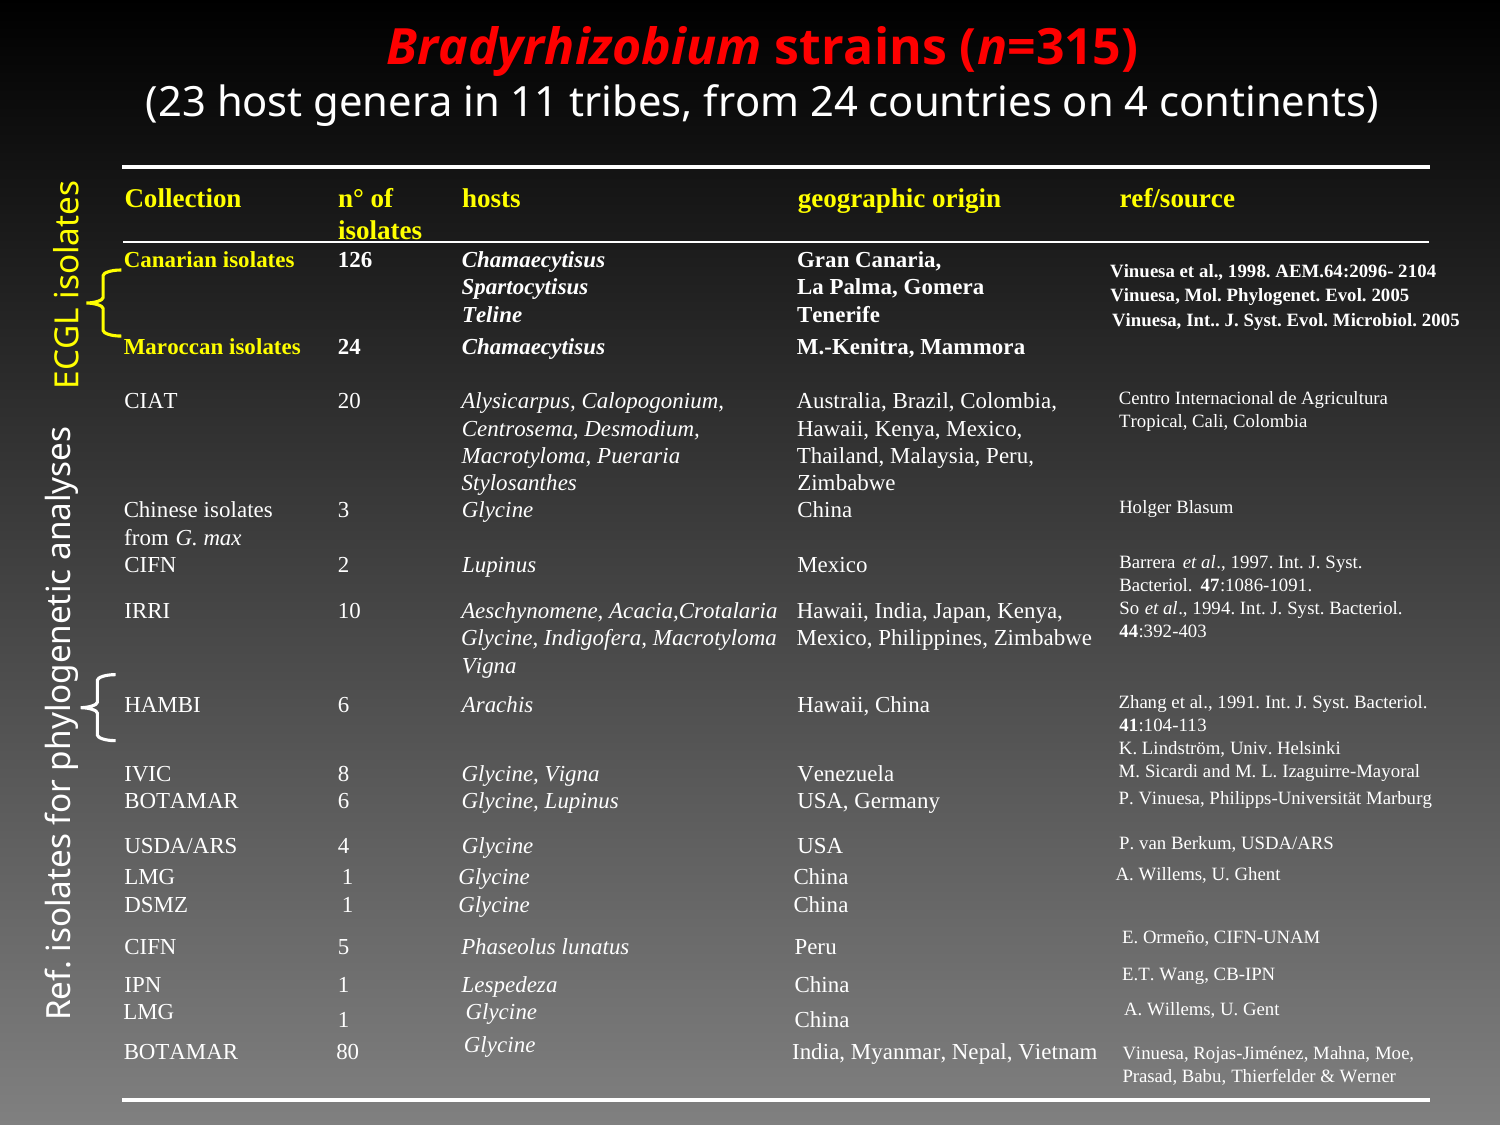

Bradyrhizobium strains (n=315)
(23 host genera in 11 tribes, from 24 countries on 4 continents)
Collection
n° of
hosts
geographic origin
ref/source
isolates
Canarian isolates
126
Chamaecytisus
Gran Canaria,
La Palma, Gomera
Tenerife
ECGL isolates
Vinuesa et al., 1998. AEM.64:2096- 2104
Spartocytisus
Vinuesa, Mol. Phylogenet. Evol. 2005
Teline
Vinuesa, Int.. J. Syst. Evol. Microbiol. 2005
Maroccan isolates
24
Chamaecytisus
M.-Kenitra, Mammora
CIAT
20
Alysicarpus, Calopogonium,
Australia, Brazil, Colombia,
Centro Internacional de Agricultura
Tropical, Cali, Colombia
Centrosema, Desmodium,
Hawaii, Kenya, Mexico,
Macrotyloma, Pueraria
Thailand, Malaysia, Peru,
Stylosanthes
Zimbabwe
Chinese isolates
3
Glycine
China
Holger Blasum
from
G. max
CIFN
2
Lupinus
Mexico
Barrera
et al
., 1997. Int. J. Syst.
47
Bacteriol.
:1086-1091.
IRRI
10
Aeschynomene, Acacia,Crotalaria
Hawaii, India, Japan, Kenya,
So
et al
., 1994. Int. J. Syst. Bacteriol.
44
:392-403
Glycine, Indigofera, Macrotyloma
Mexico, Philippines, Zimbabwe
Vigna
HAMBI
6
Arachis
Hawaii, China
Zhang et al., 1991. Int. J. Syst. Bacteriol.
Ref. isolates for phylogenetic analyses
41
:104-113
K. Lindström, Univ. Helsinki
IVIC
8
Glycine, Vigna
Venezuela
M. Sicardi and M. L. Izaguirre-Mayoral
BOTAMAR
6
Glycine, Lupinus
USA, Germany
P. Vinuesa, Philipps-Universität Marburg
USDA/ARS
4
Glycine
USA
P. van Berkum, USDA/ARS
LMG
1
Glycine
China
A. Willems, U. Ghent
DSMZ
1
Glycine
China
E. Ormeño, CIFN-UNAM
CIFN
5
Phaseolus lunatus
Peru
E.T. Wang, CB-IPN
IPN
1
Lespedeza
China
LMG
Glycine
A. Willems, U. Gent
1
China
Glycine
BOTAMAR
80
India, Myanmar, Nepal, Vietnam
Vinuesa, Rojas-Jiménez, Mahna, Moe,
Prasad, Babu, Thierfelder & Werner